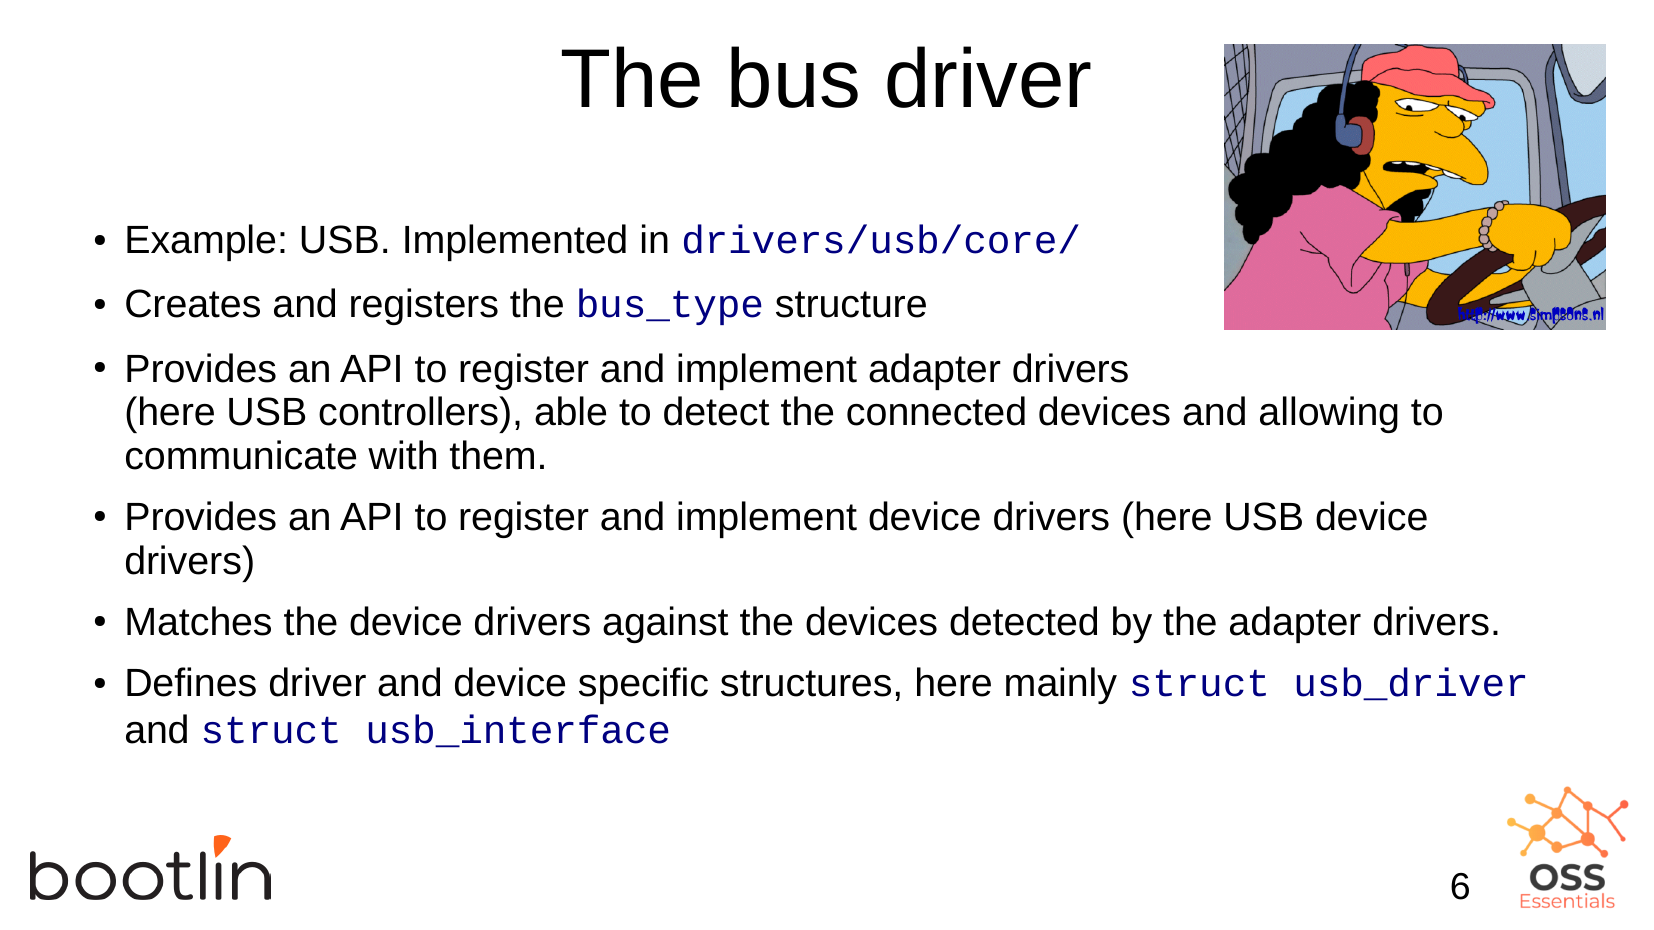

# The bus driver
Example: USB. Implemented in drivers/usb/core/
Creates and registers the bus_type structure
Provides an API to register and implement adapter drivers
(here USB controllers), able to detect the connected devices and allowing to communicate with them.
Provides an API to register and implement device drivers (here USB device drivers)
Matches the device drivers against the devices detected by the adapter drivers.
Defines driver and device specific structures, here mainly struct usb_driver and struct usb_interface